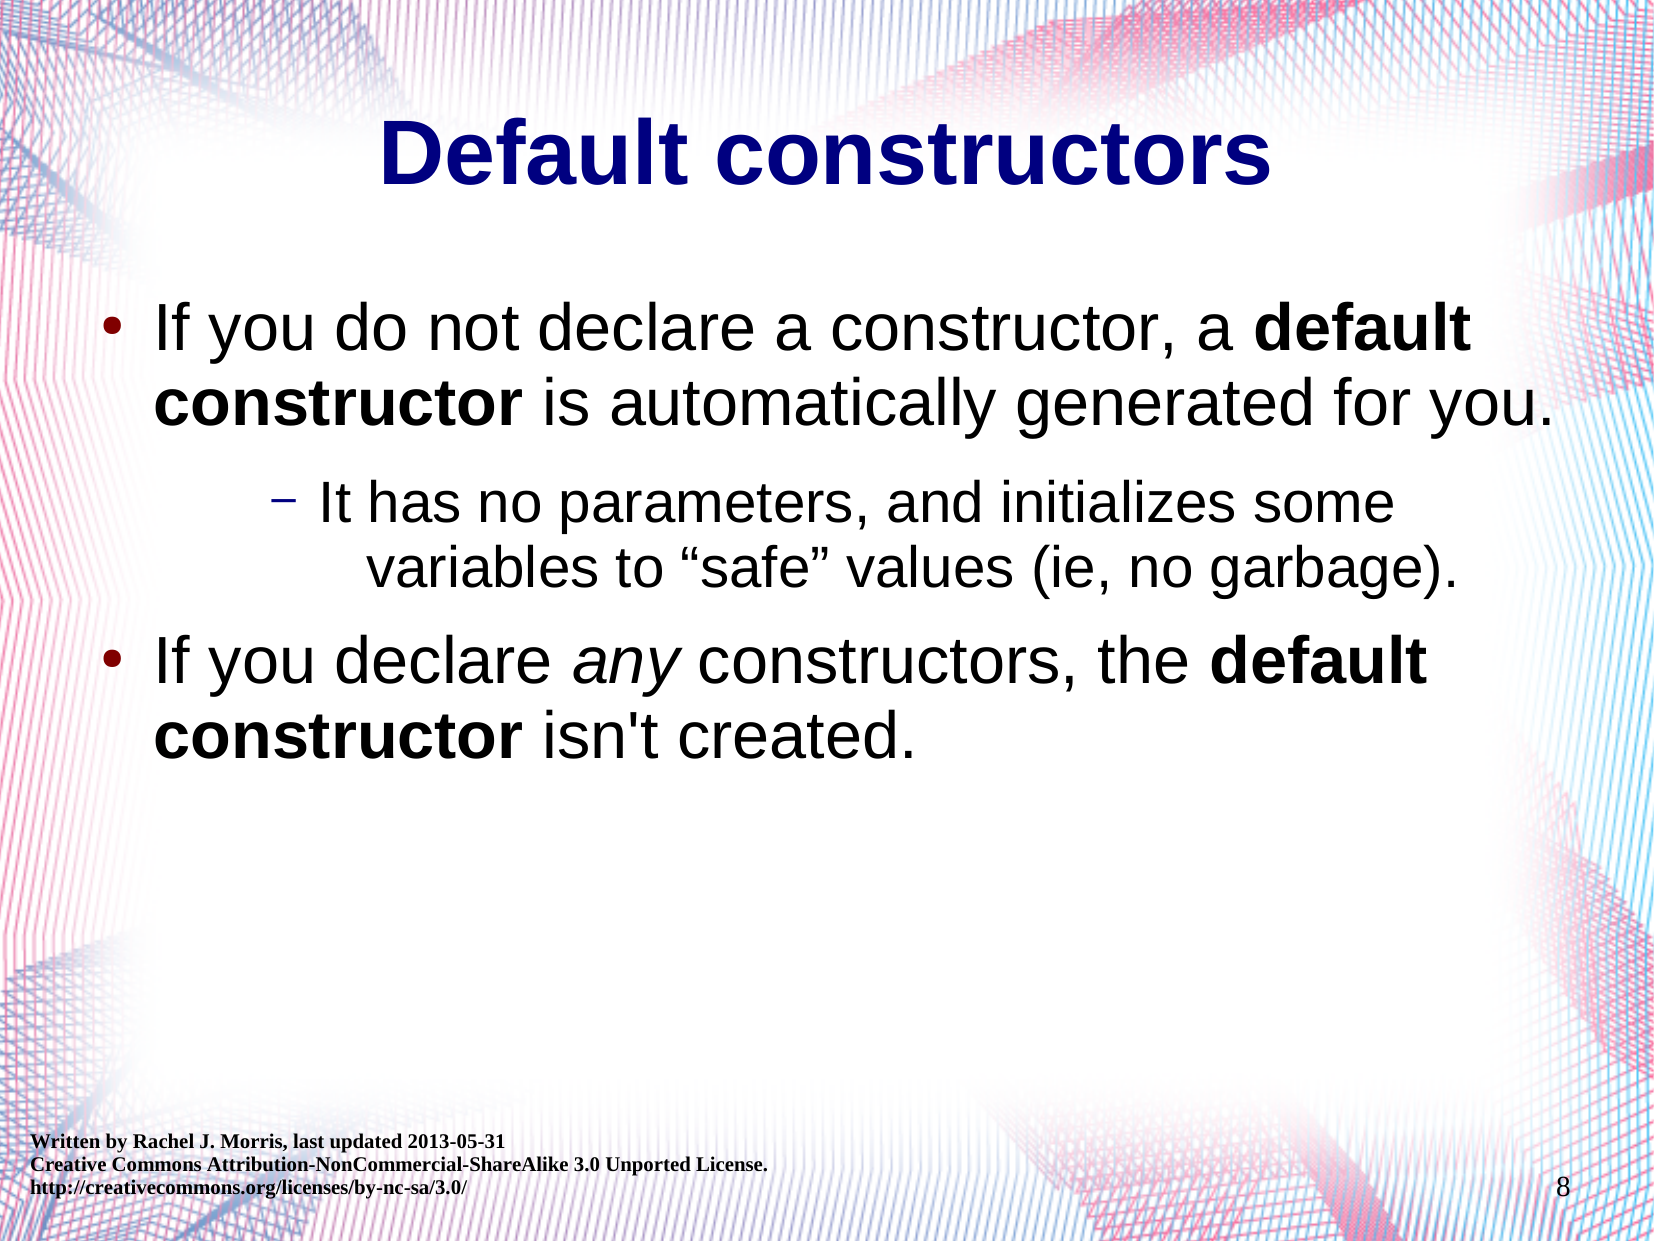

# Default constructors
If you do not declare a constructor, a default constructor is automatically generated for you.
It has no parameters, and initializes some variables to “safe” values (ie, no garbage).
If you declare any constructors, the default constructor isn't created.
8